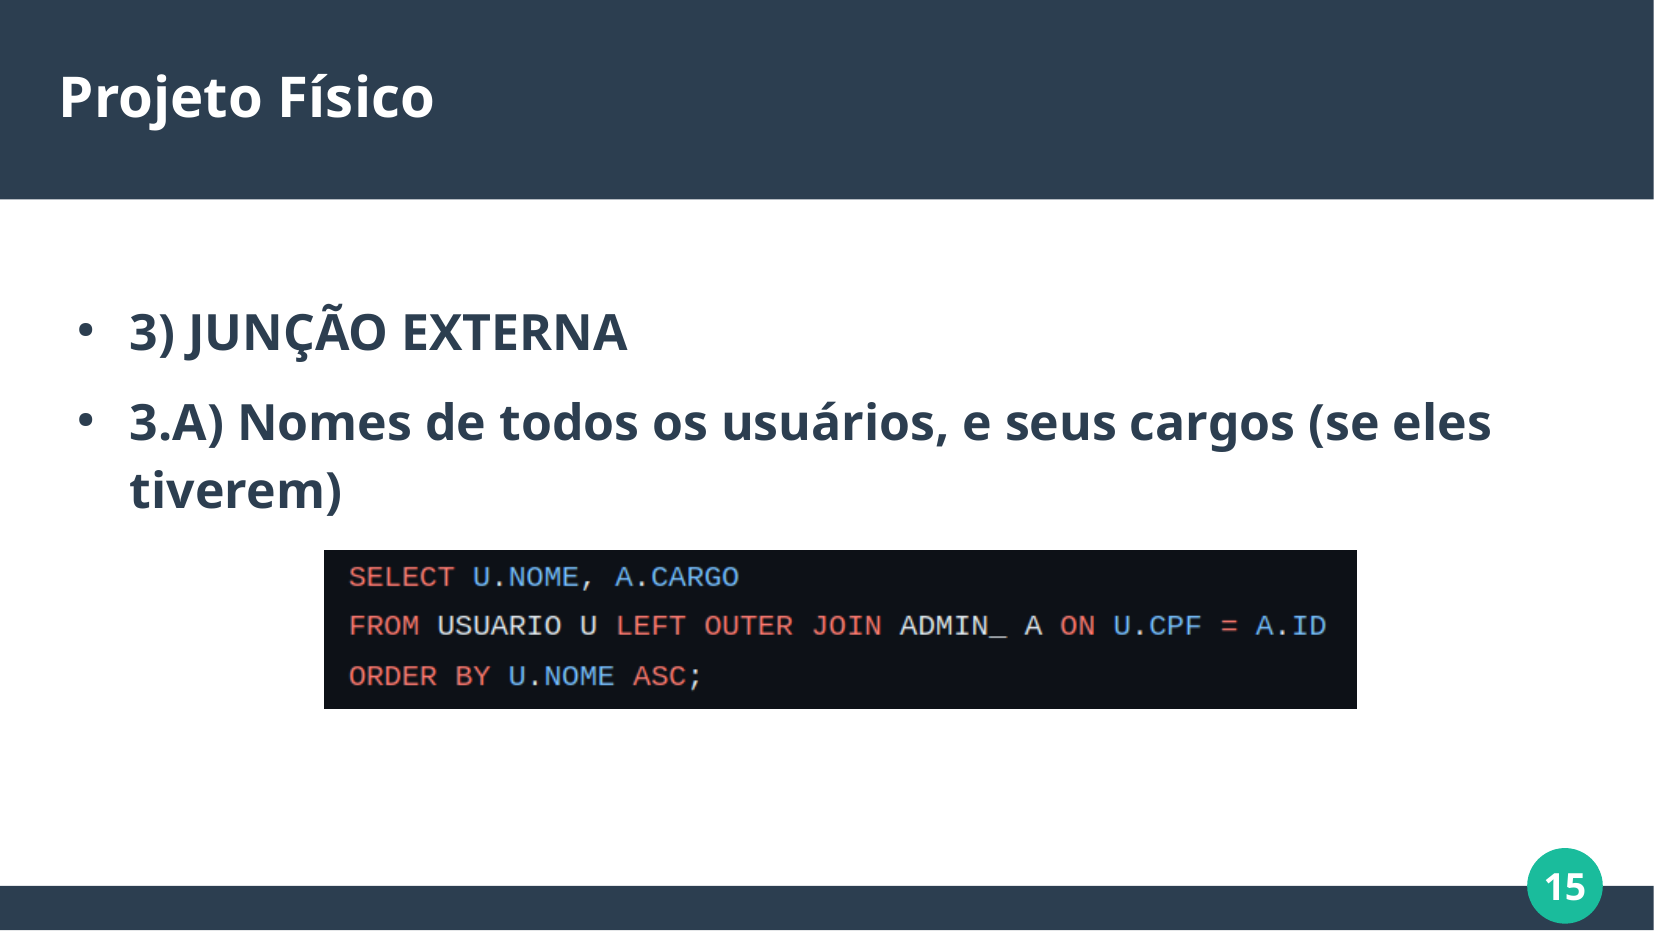

# Projeto Físico
3) JUNÇÃO EXTERNA
3.A) Nomes de todos os usuários, e seus cargos (se eles tiverem)